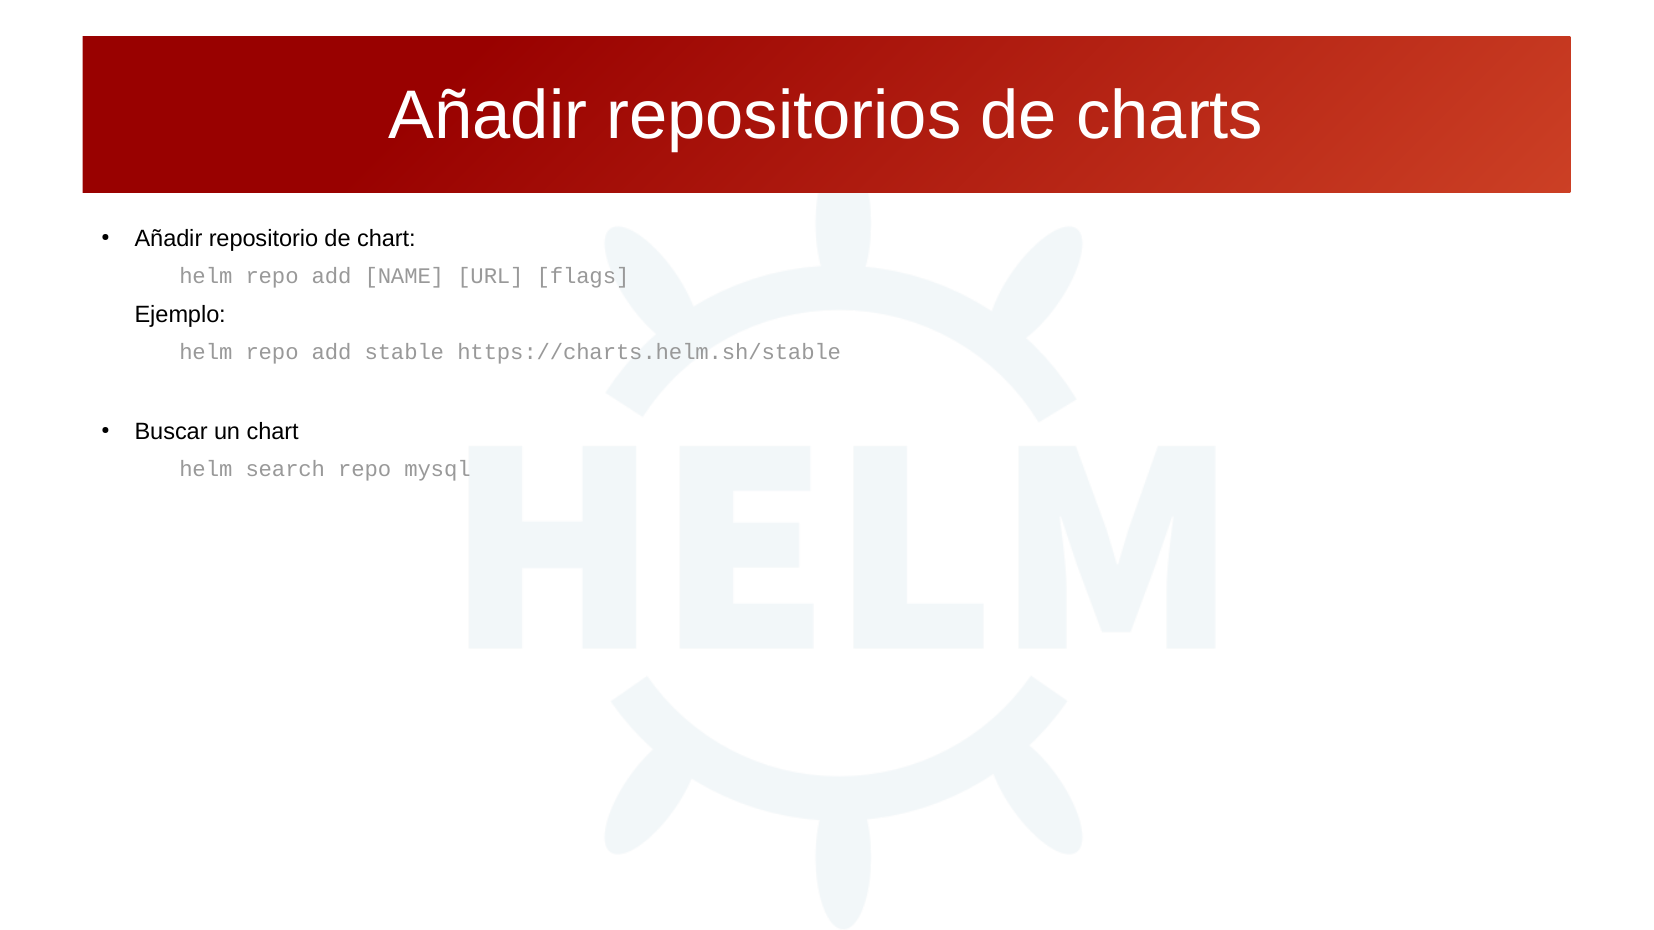

# Añadir repositorios de charts
Añadir repositorio de chart:
helm repo add [NAME] [URL] [flags]
Ejemplo:
helm repo add stable https://charts.helm.sh/stable
Buscar un chart
helm search repo mysql